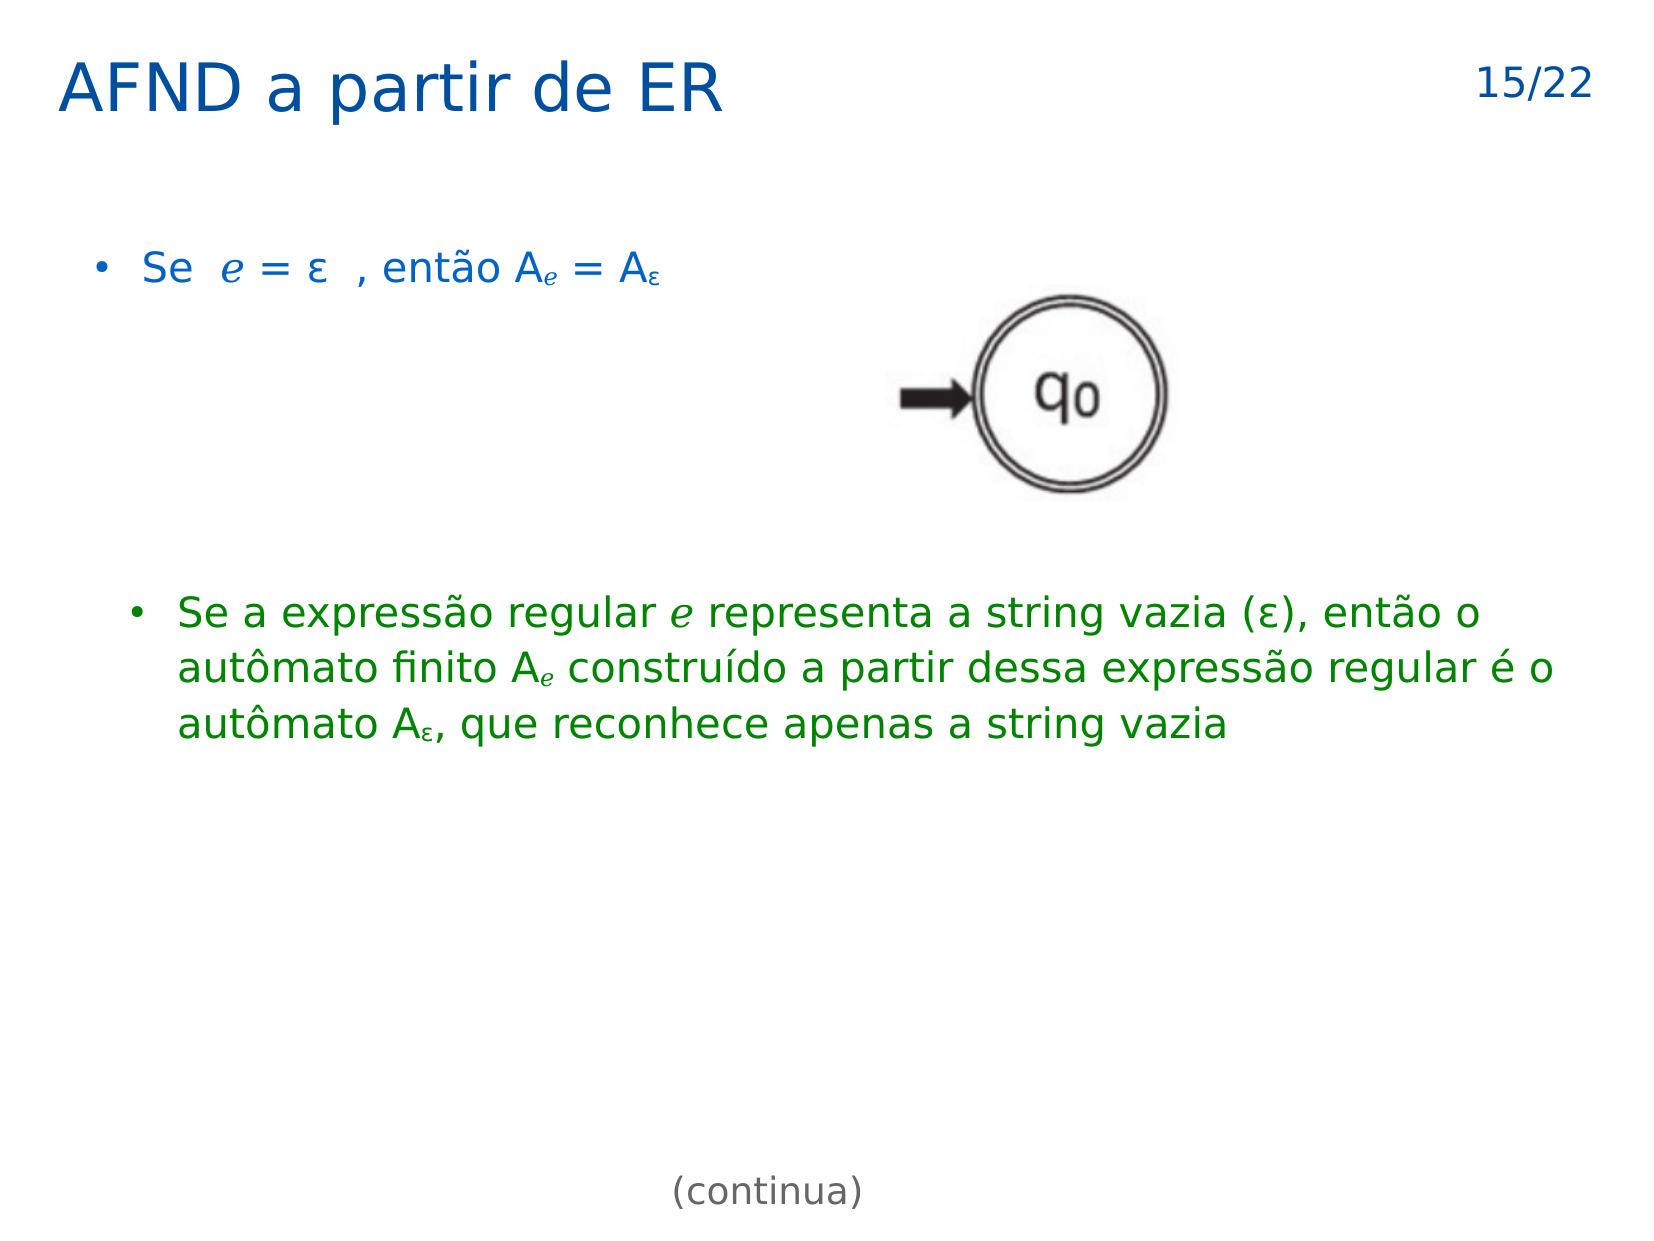

# AFND a partir de ER
15
Se ℯ = ε , então Aℯ = Aε
Se a expressão regular ℯ representa a string vazia (ε), então o autômato finito Aℯ construído a partir dessa expressão regular é o autômato Aε, que reconhece apenas a string vazia
(continua)